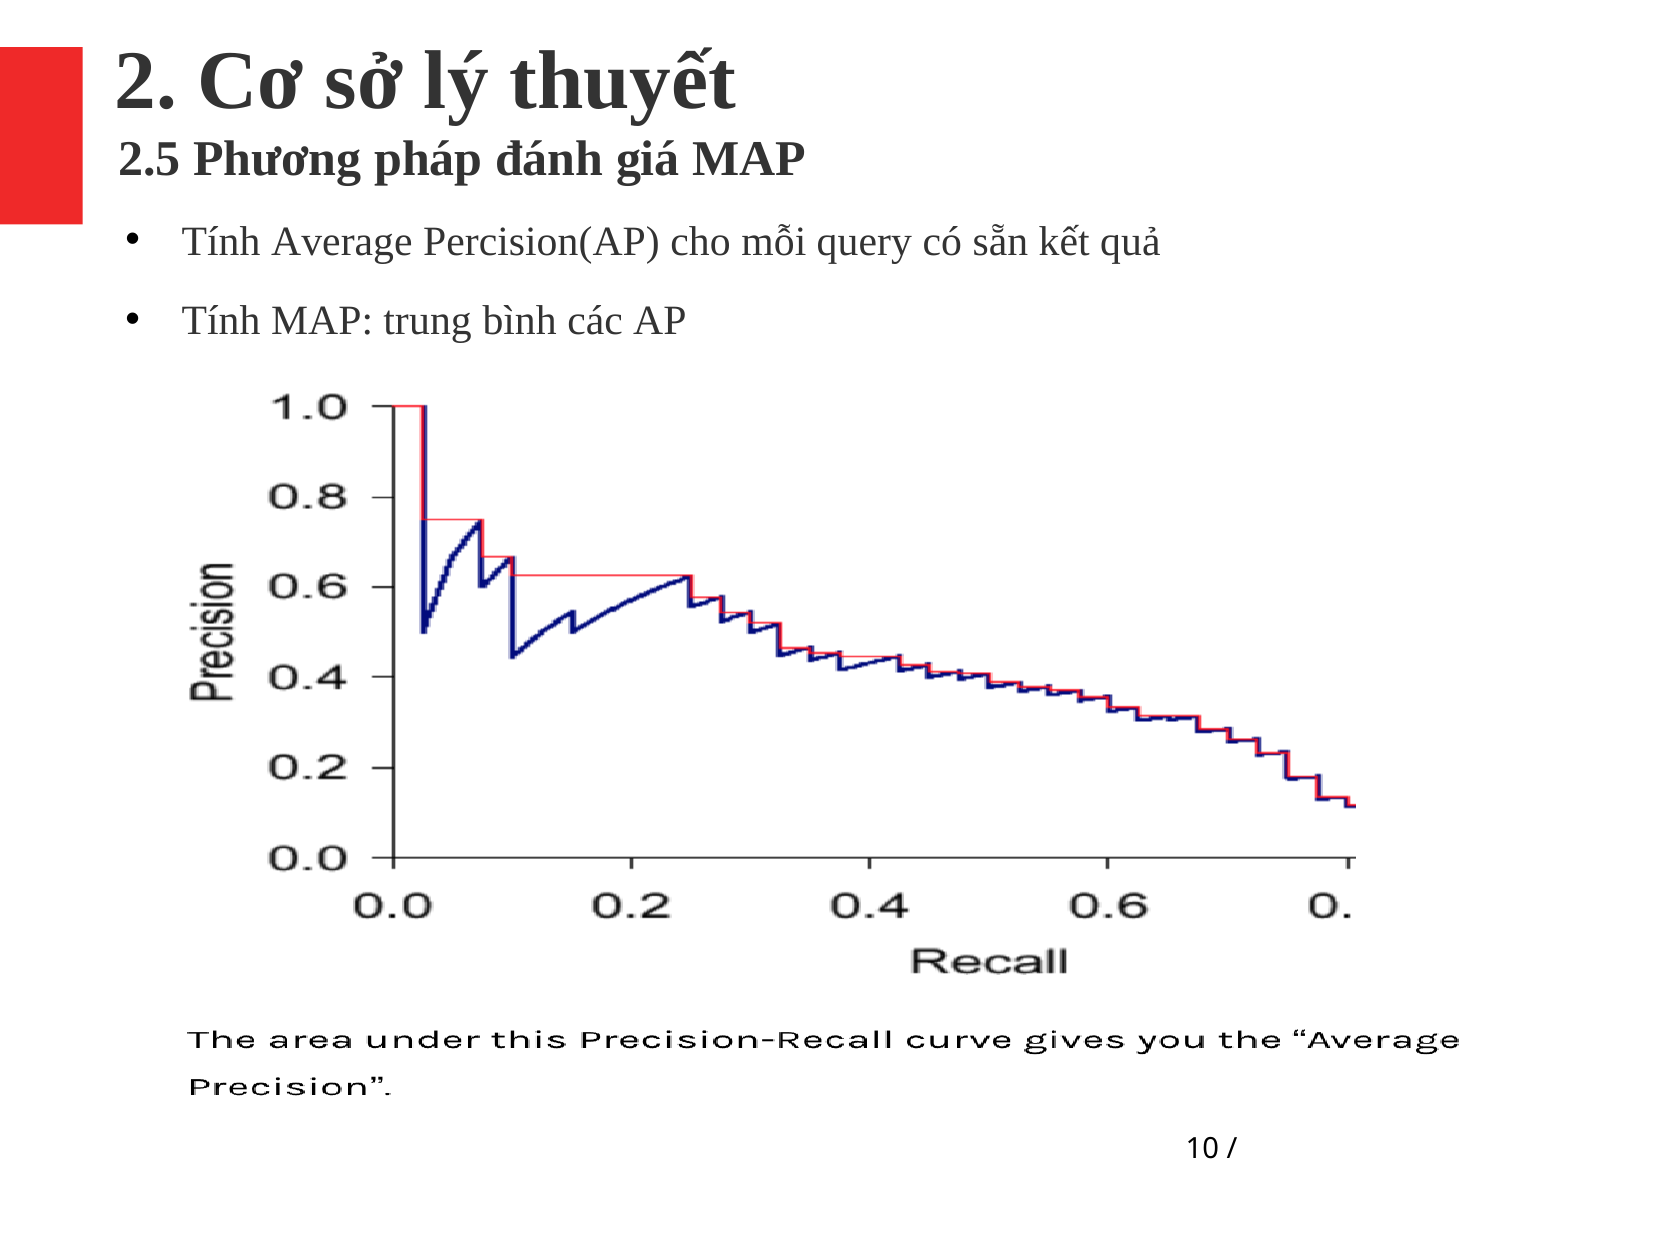

2. Cơ sở lý thuyết
2.5 Phương pháp đánh giá MAP
Tính Average Percision(AP) cho mỗi query có sẵn kết quả
Tính MAP: trung bình các AP